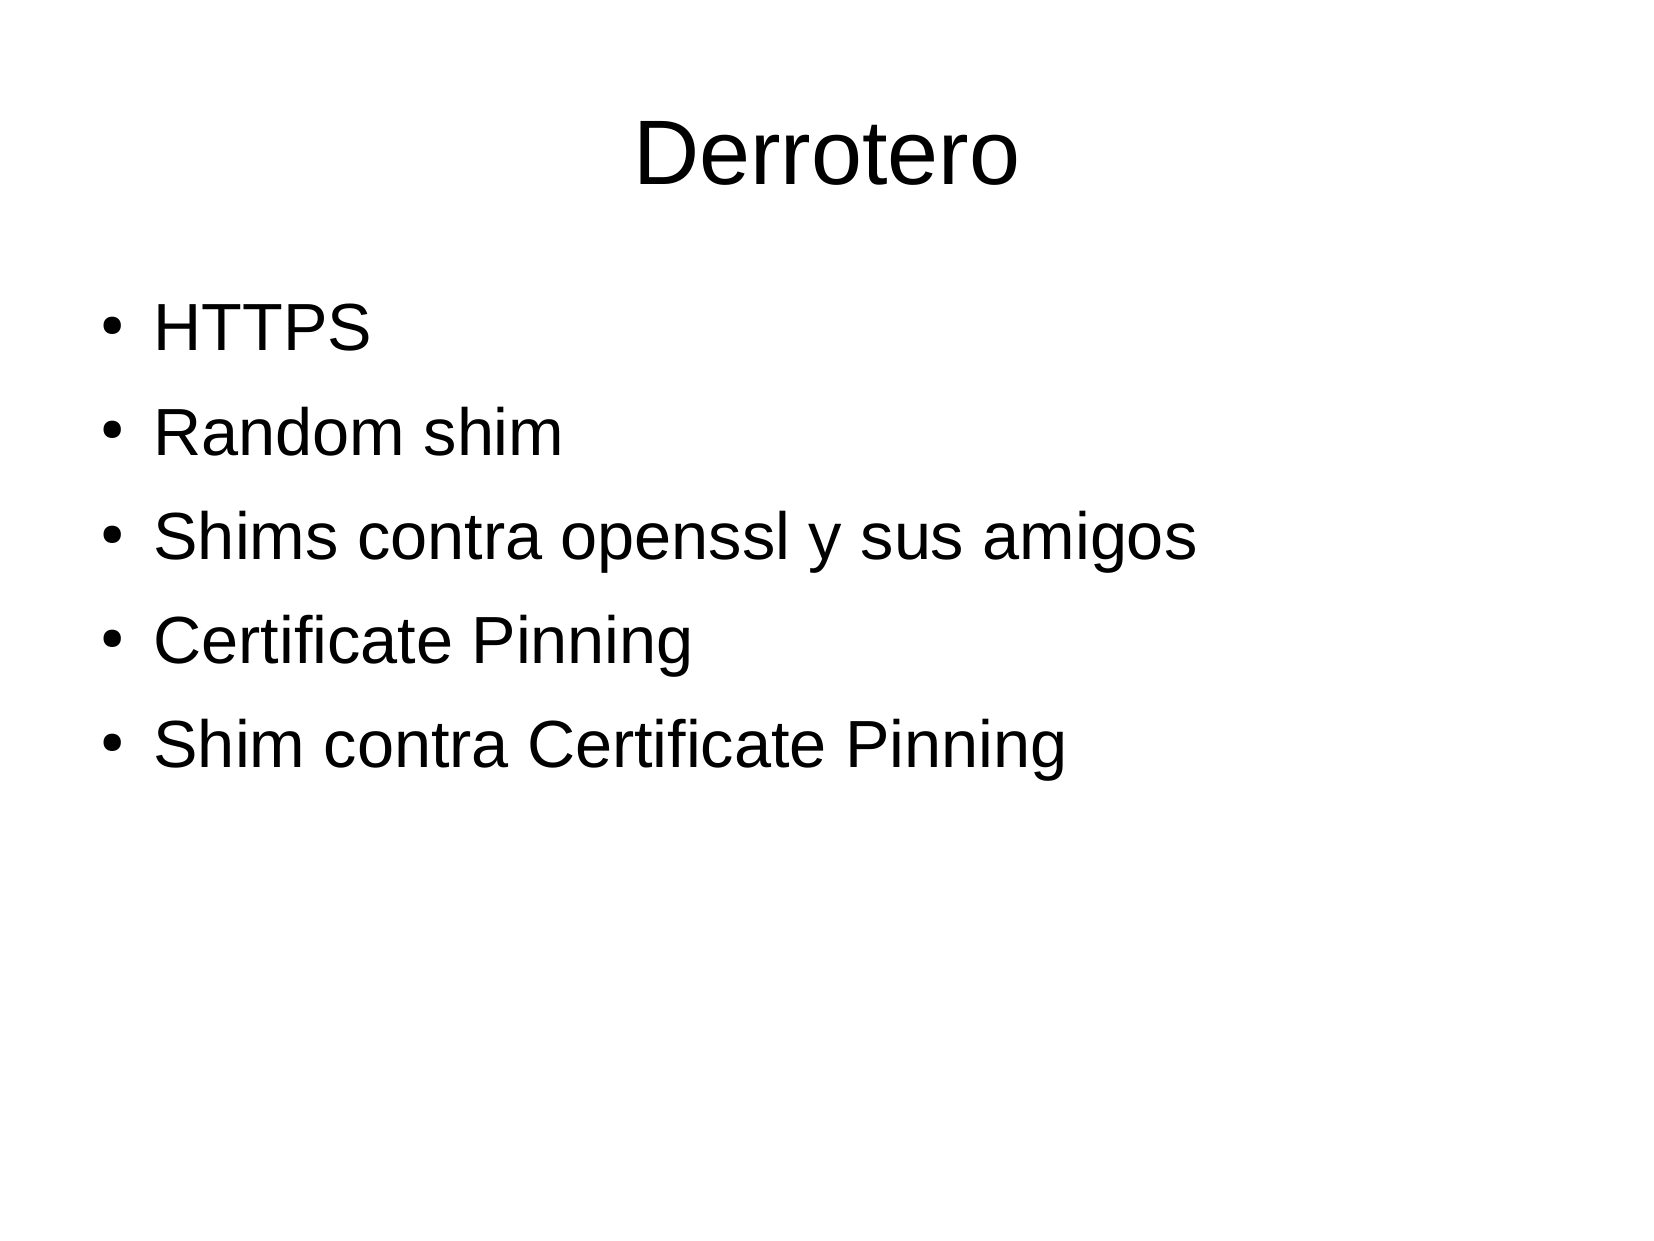

# Derrotero
HTTPS
Random shim
Shims contra openssl y sus amigos
Certificate Pinning
Shim contra Certificate Pinning